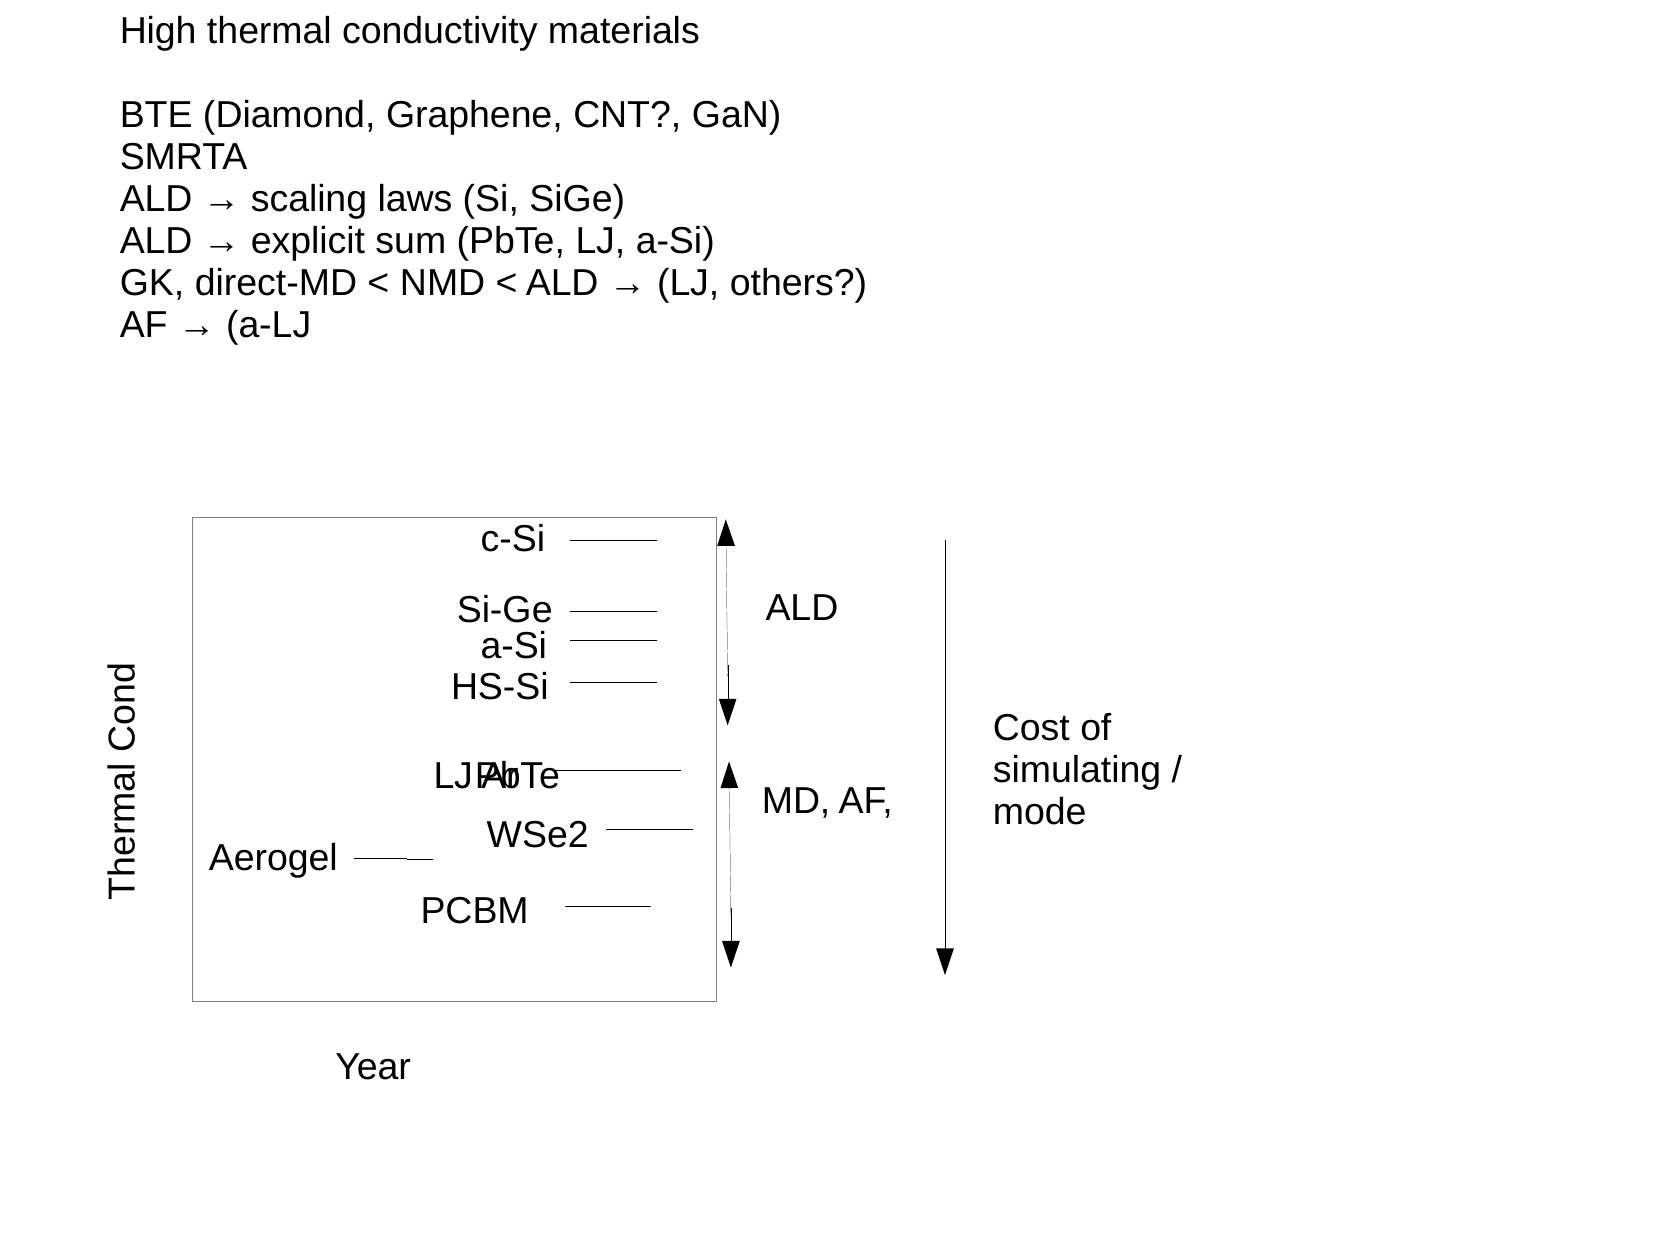

High thermal conductivity materials
BTE (Diamond, Graphene, CNT?, GaN)
SMRTA
ALD → scaling laws (Si, SiGe)
ALD → explicit sum (PbTe, LJ, a-Si)
GK, direct-MD < NMD < ALD → (LJ, others?)
AF → (a-LJ
c-Si
ALD
Si-Ge
a-Si
HS-Si
Thermal Cond
Cost of simulating / mode
LJ Ar
PbTe
MD, AF,
WSe2
Aerogel
PCBM
Year